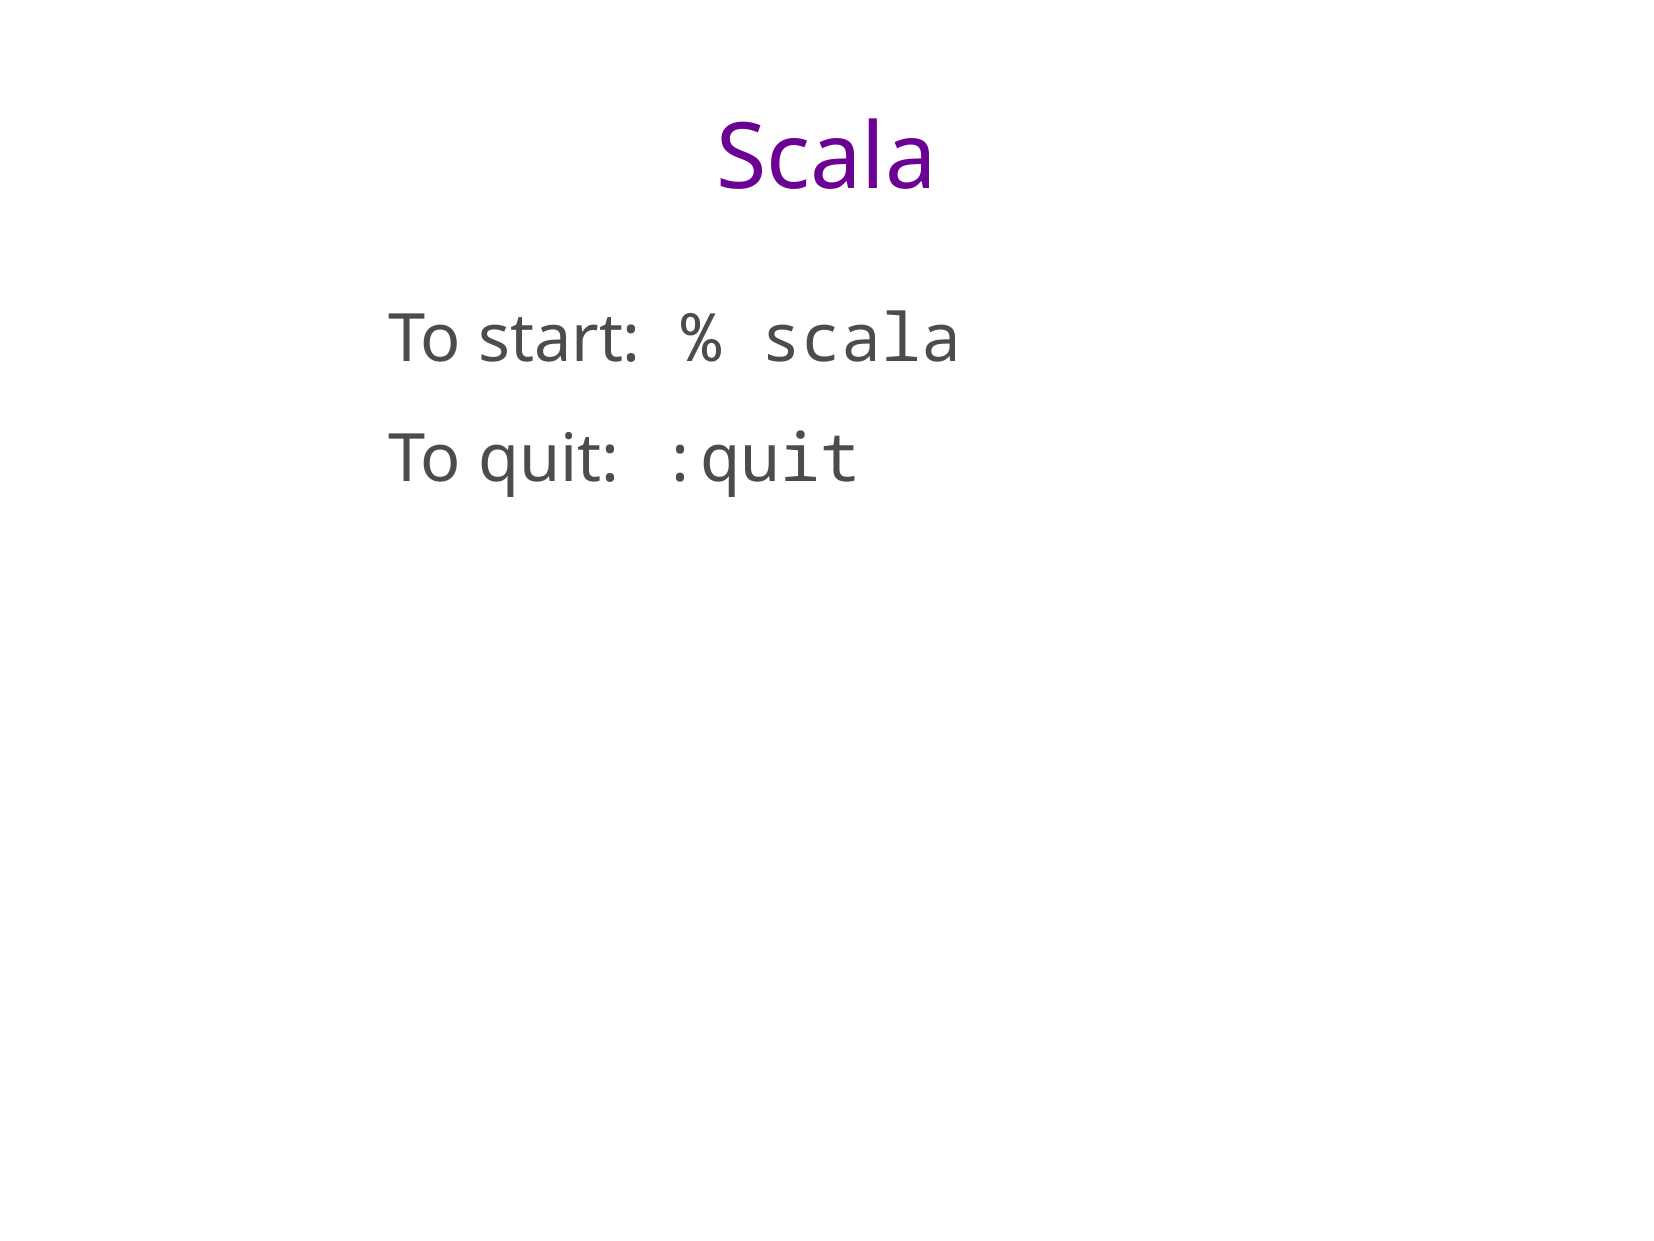

# Scala
To start: % scala
To quit: :quit